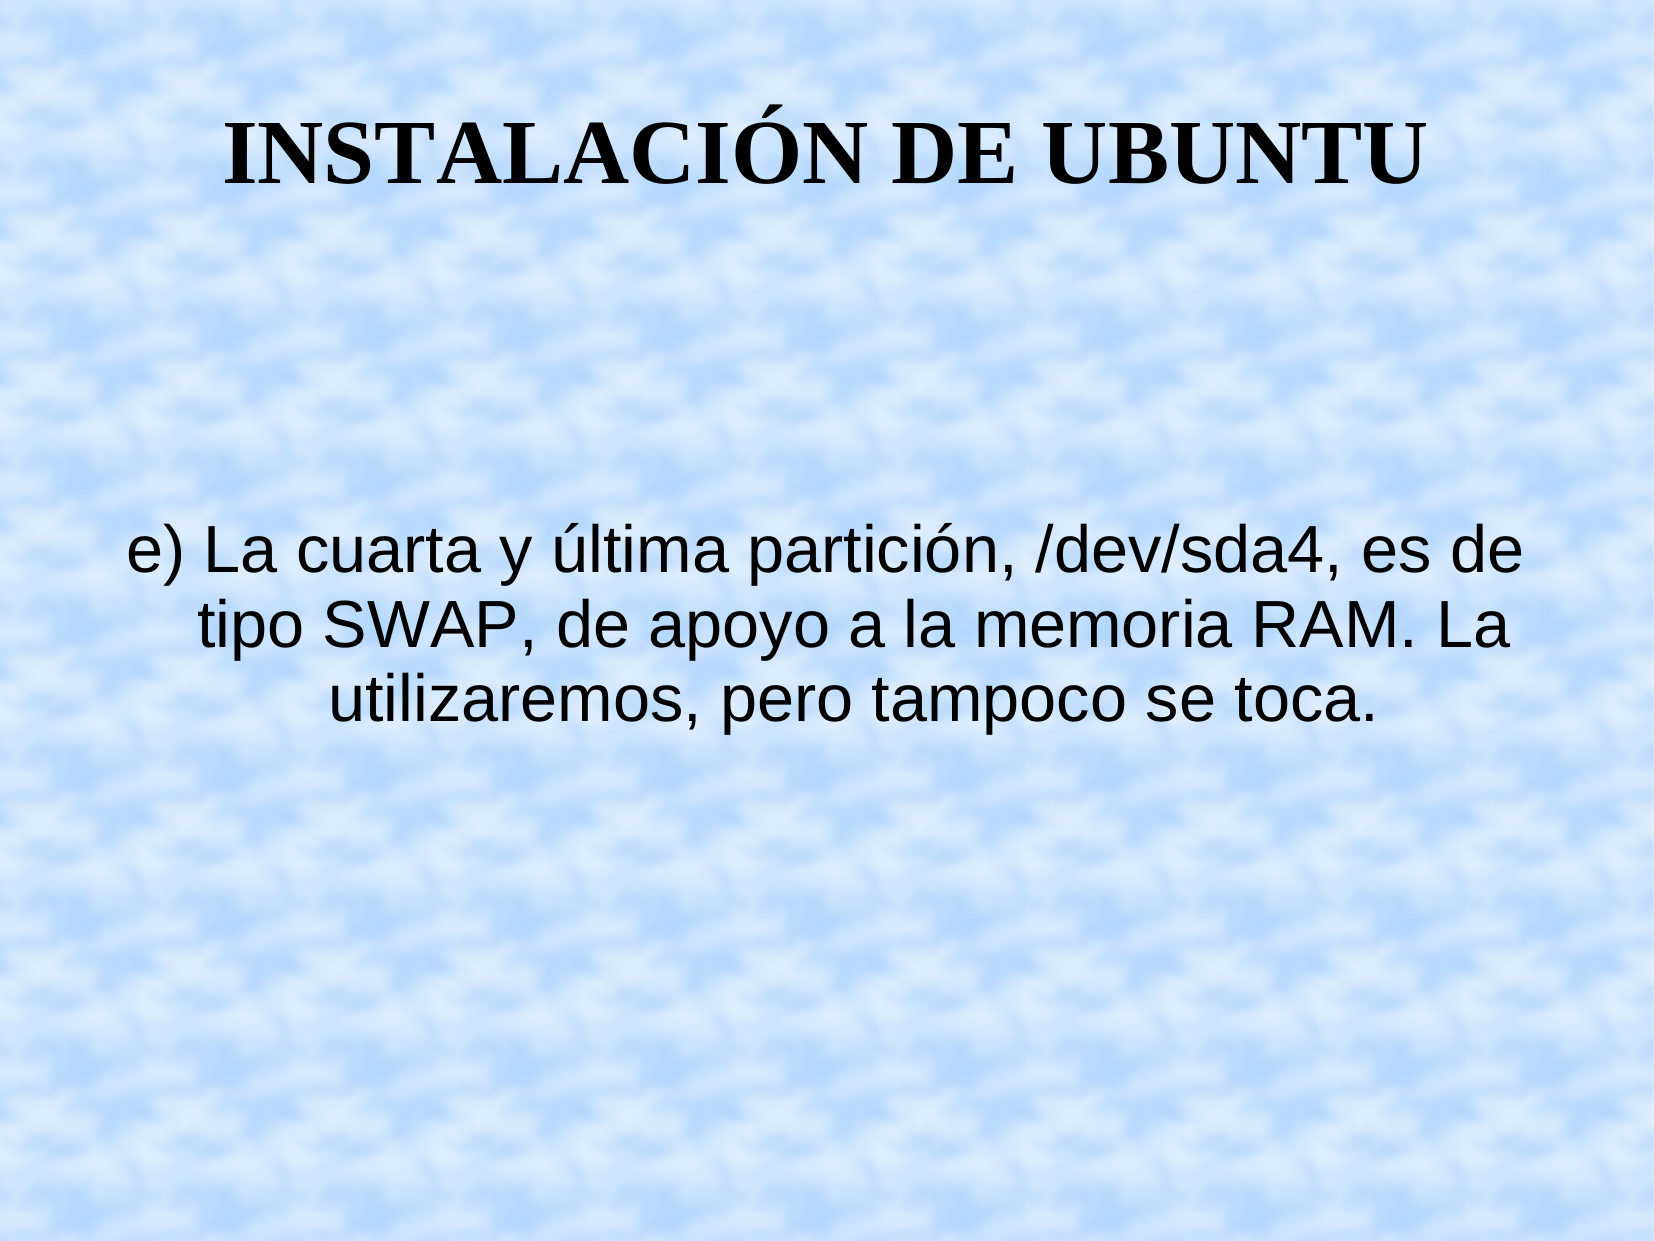

# INSTALACIÓN DE UBUNTU
e) La cuarta y última partición, /dev/sda4, es de tipo SWAP, de apoyo a la memoria RAM. La utilizaremos, pero tampoco se toca.